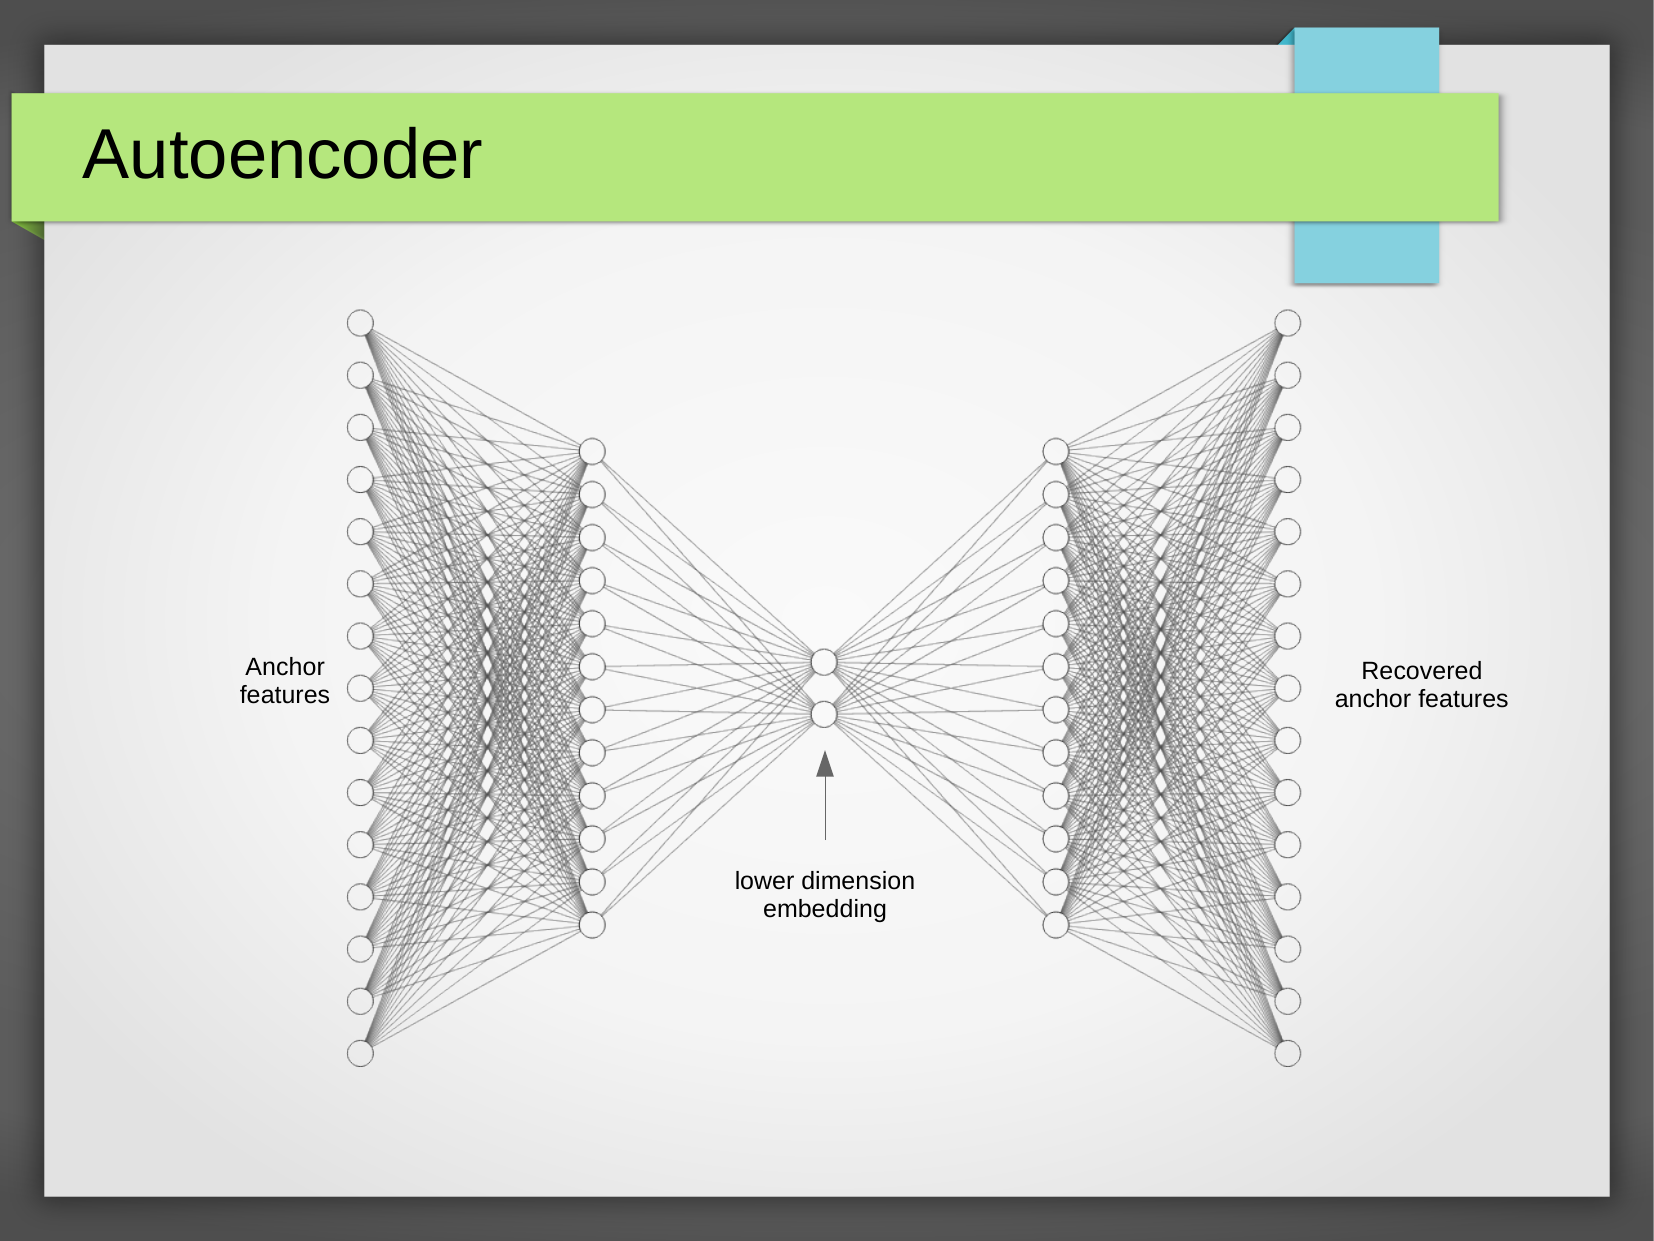

# Autoencoder
Anchor
features
Recovered
anchor features
lower dimension
embedding